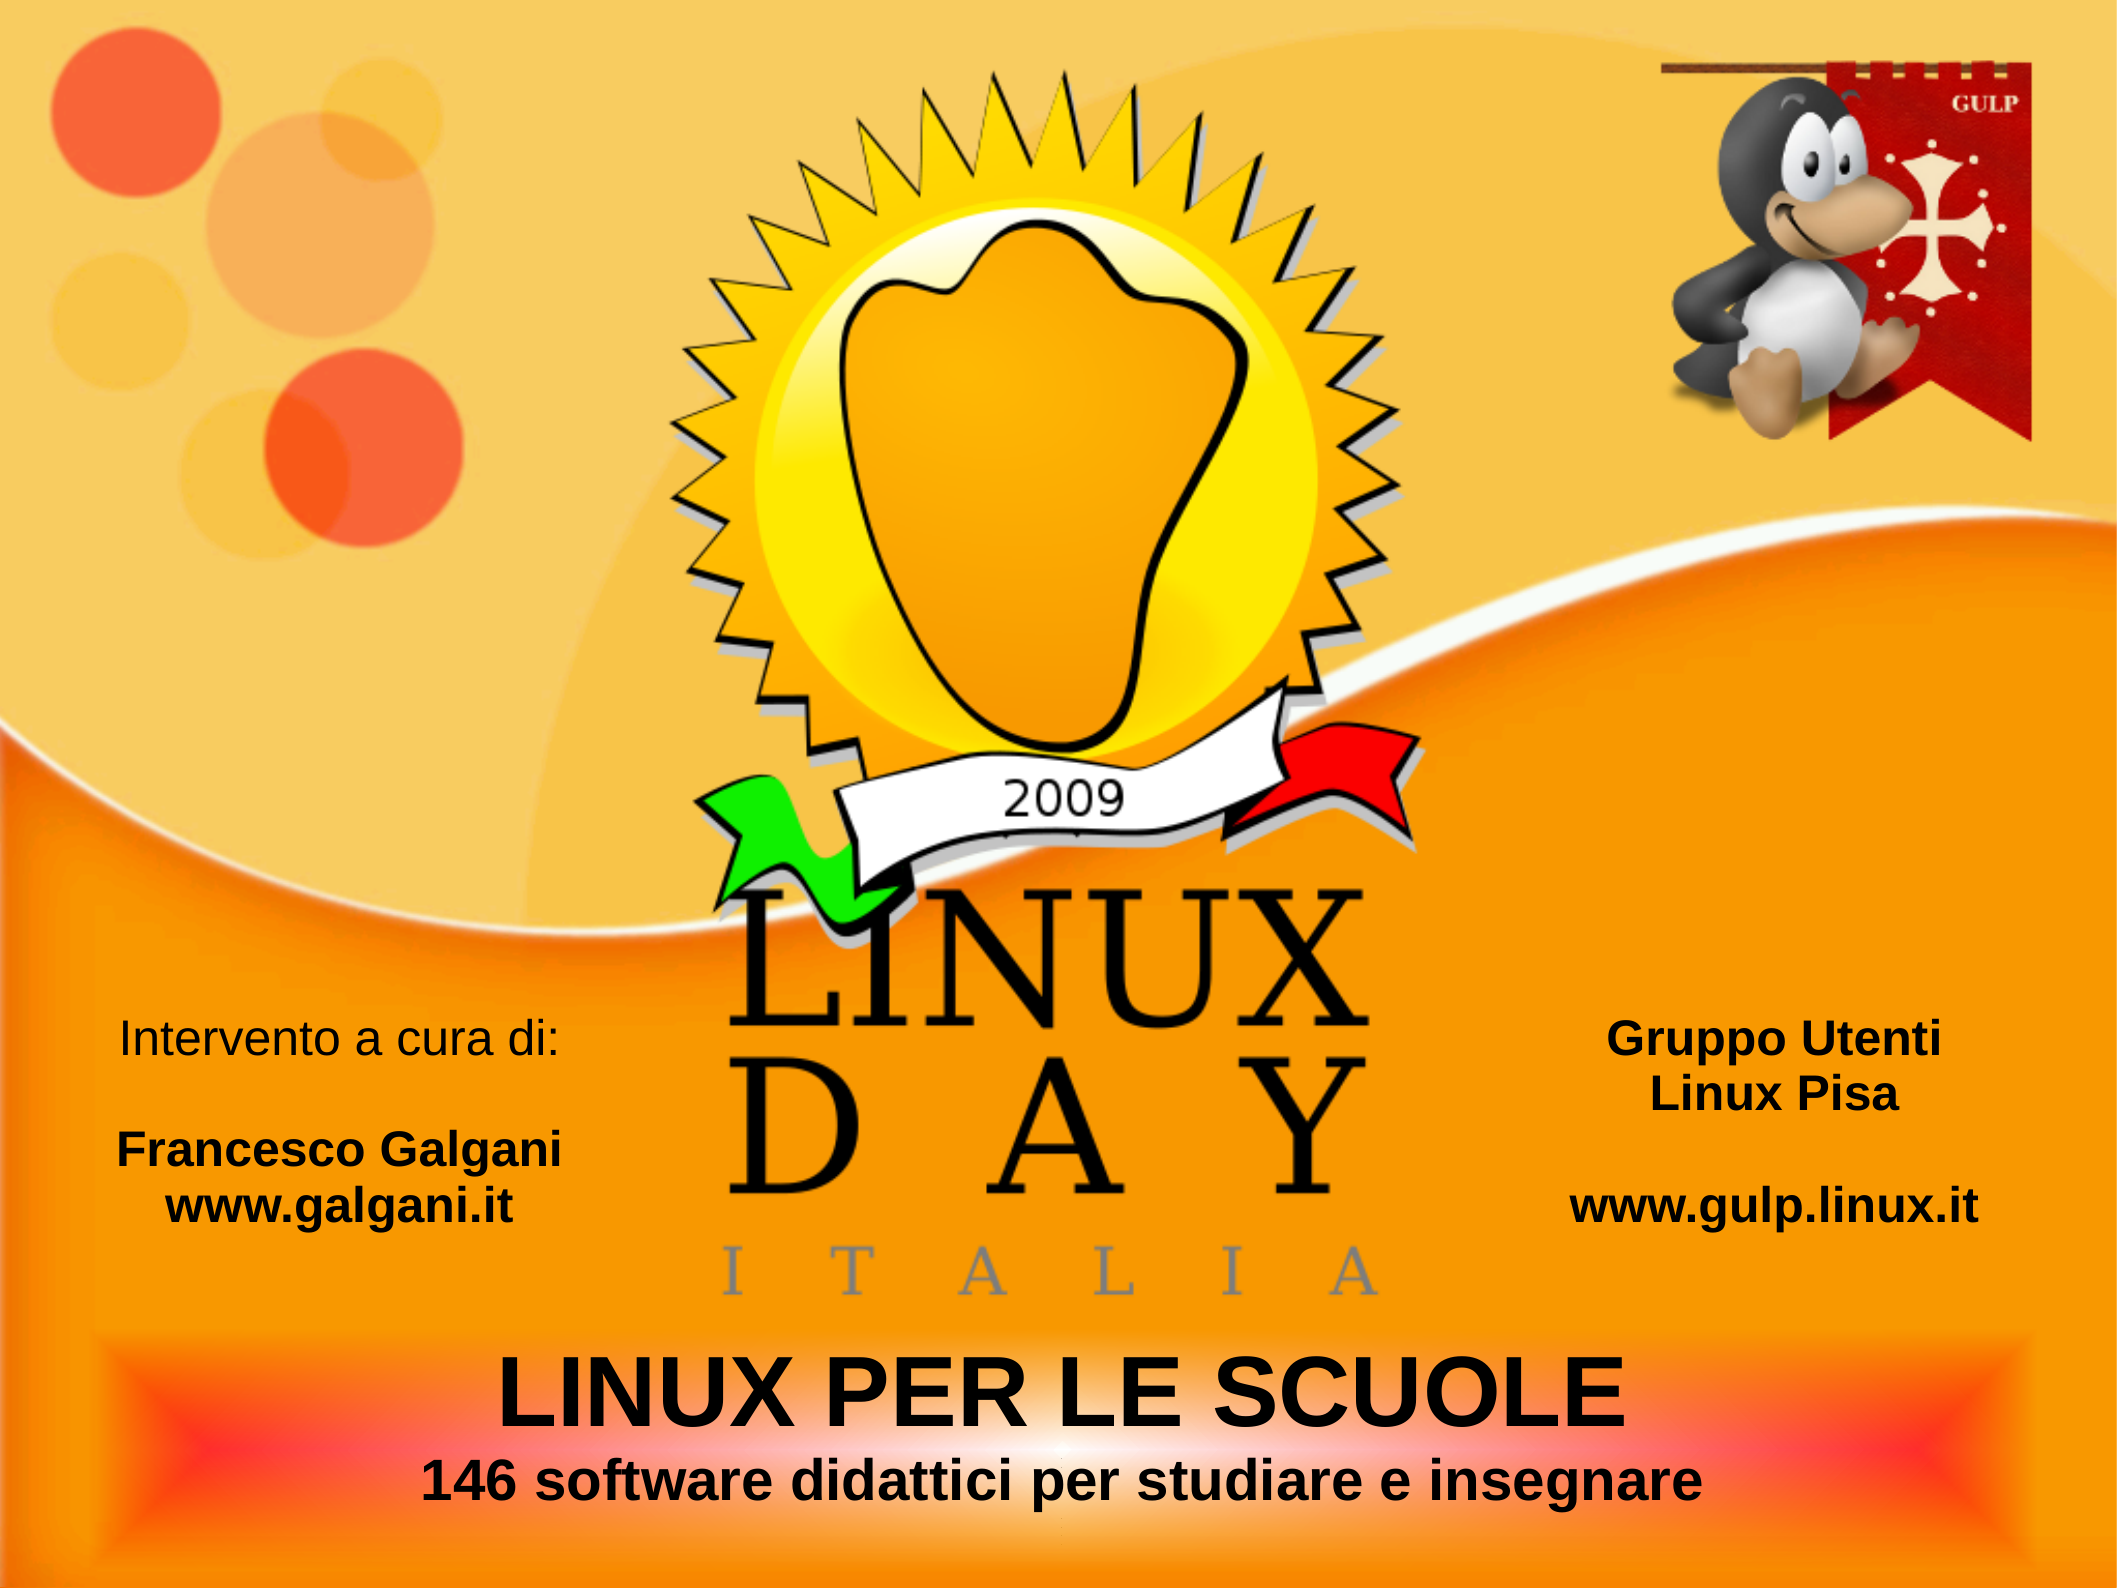

Intervento a cura di:
Francesco Galgani
www.galgani.it
Gruppo Utenti
Linux Pisa
www.gulp.linux.it
LINUX PER LE SCUOLE
146 software didattici per studiare e insegnare